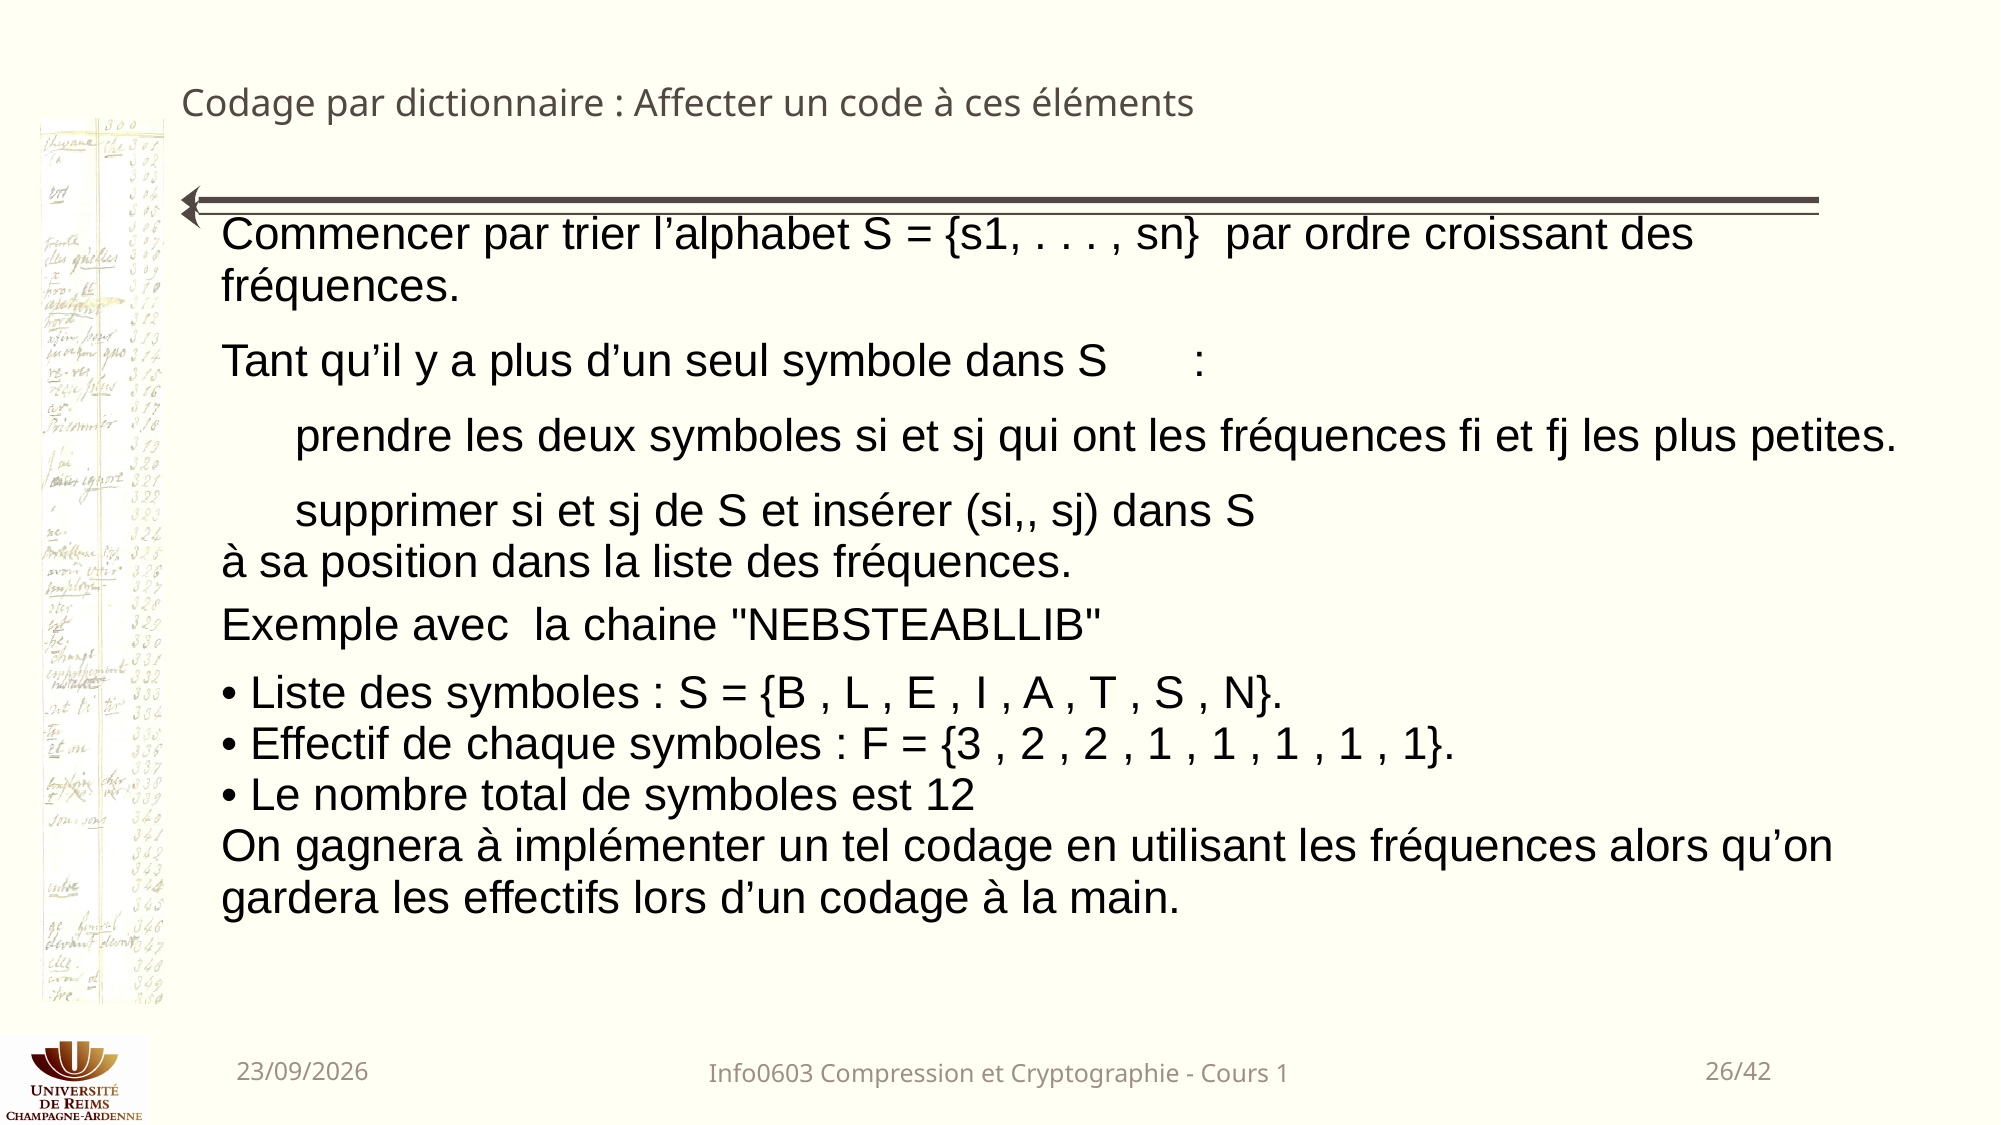

# Codage par dictionnaire : Affecter un code à ces éléments
Commencer par trier l’alphabet S = {s1, . . . , sn} par ordre croissant des fréquences.
Tant qu’il y a plus d’un seul symbole dans S	 :
 	prendre les deux symboles si et sj qui ont les fréquences fi et fj les plus petites.
	supprimer si et sj de S et insérer (si,, sj) dans S
à sa position dans la liste des fréquences.
Exemple avec la chaine "NEBSTEABLLIB"
• Liste des symboles : S = {B , L , E , I , A , T , S , N}.
• Effectif de chaque symboles : F = {3 , 2 , 2 , 1 , 1 , 1 , 1 , 1}.
• Le nombre total de symboles est 12
On gagnera à implémenter un tel codage en utilisant les fréquences alors qu’on gardera les effectifs lors d’un codage à la main.